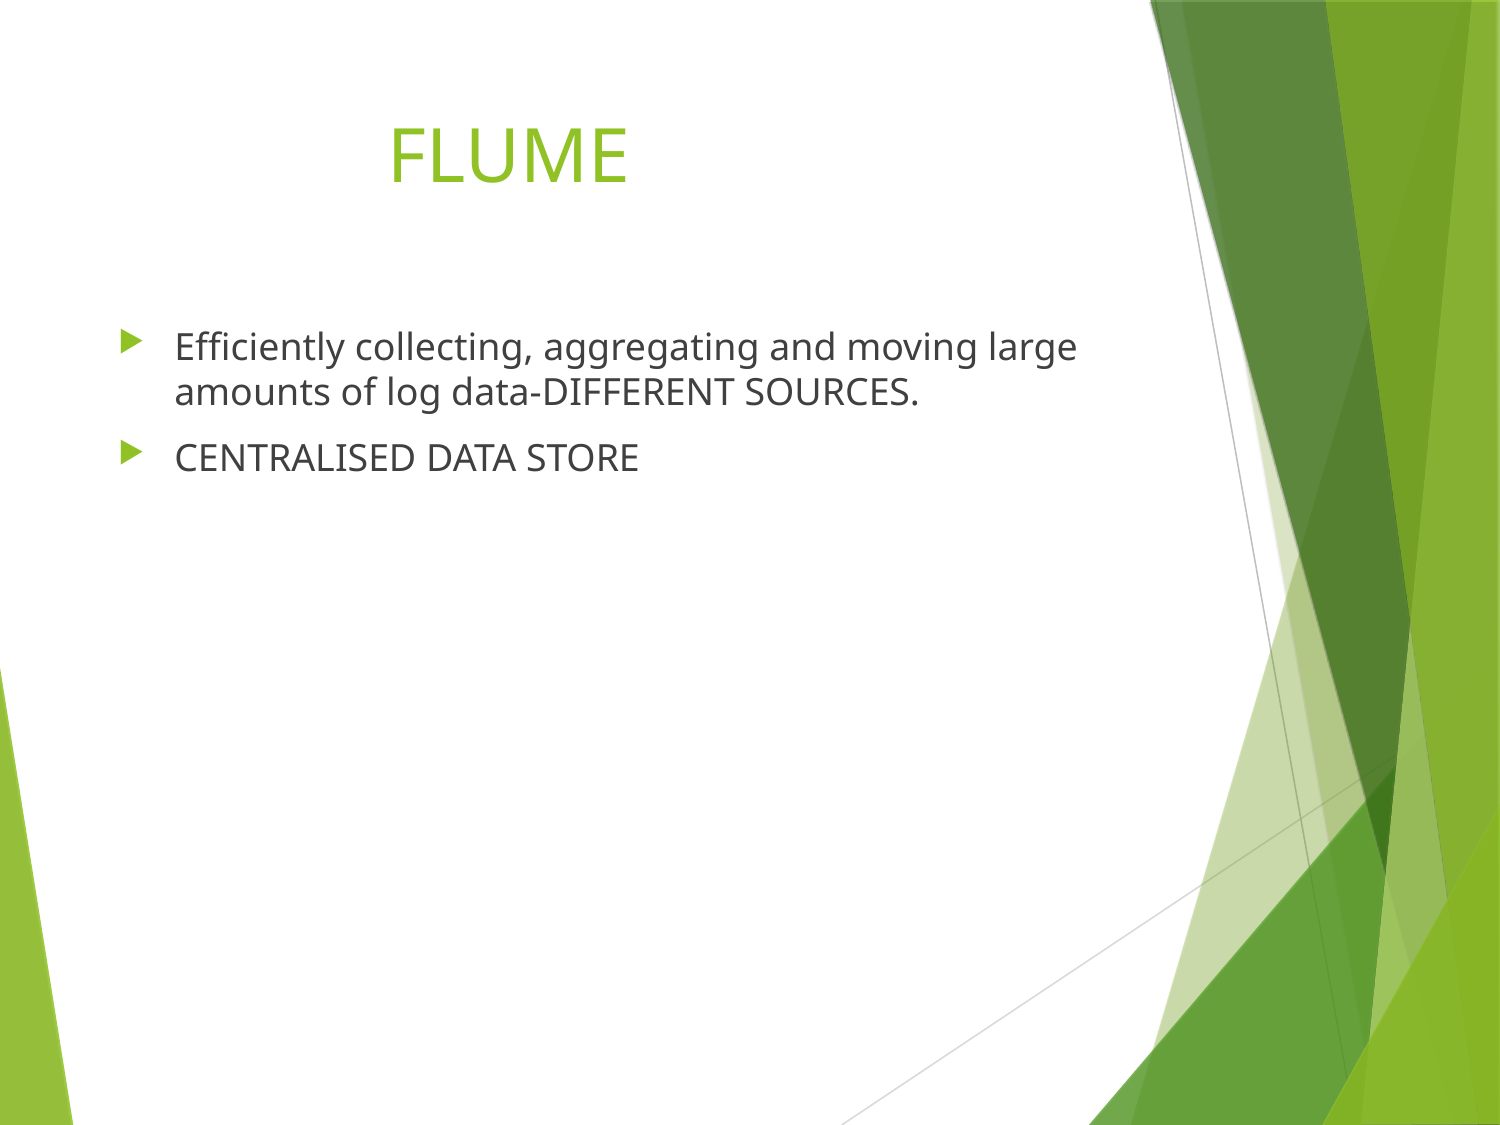

# FLUME
Efficiently collecting, aggregating and moving large amounts of log data-DIFFERENT SOURCES.
CENTRALISED DATA STORE